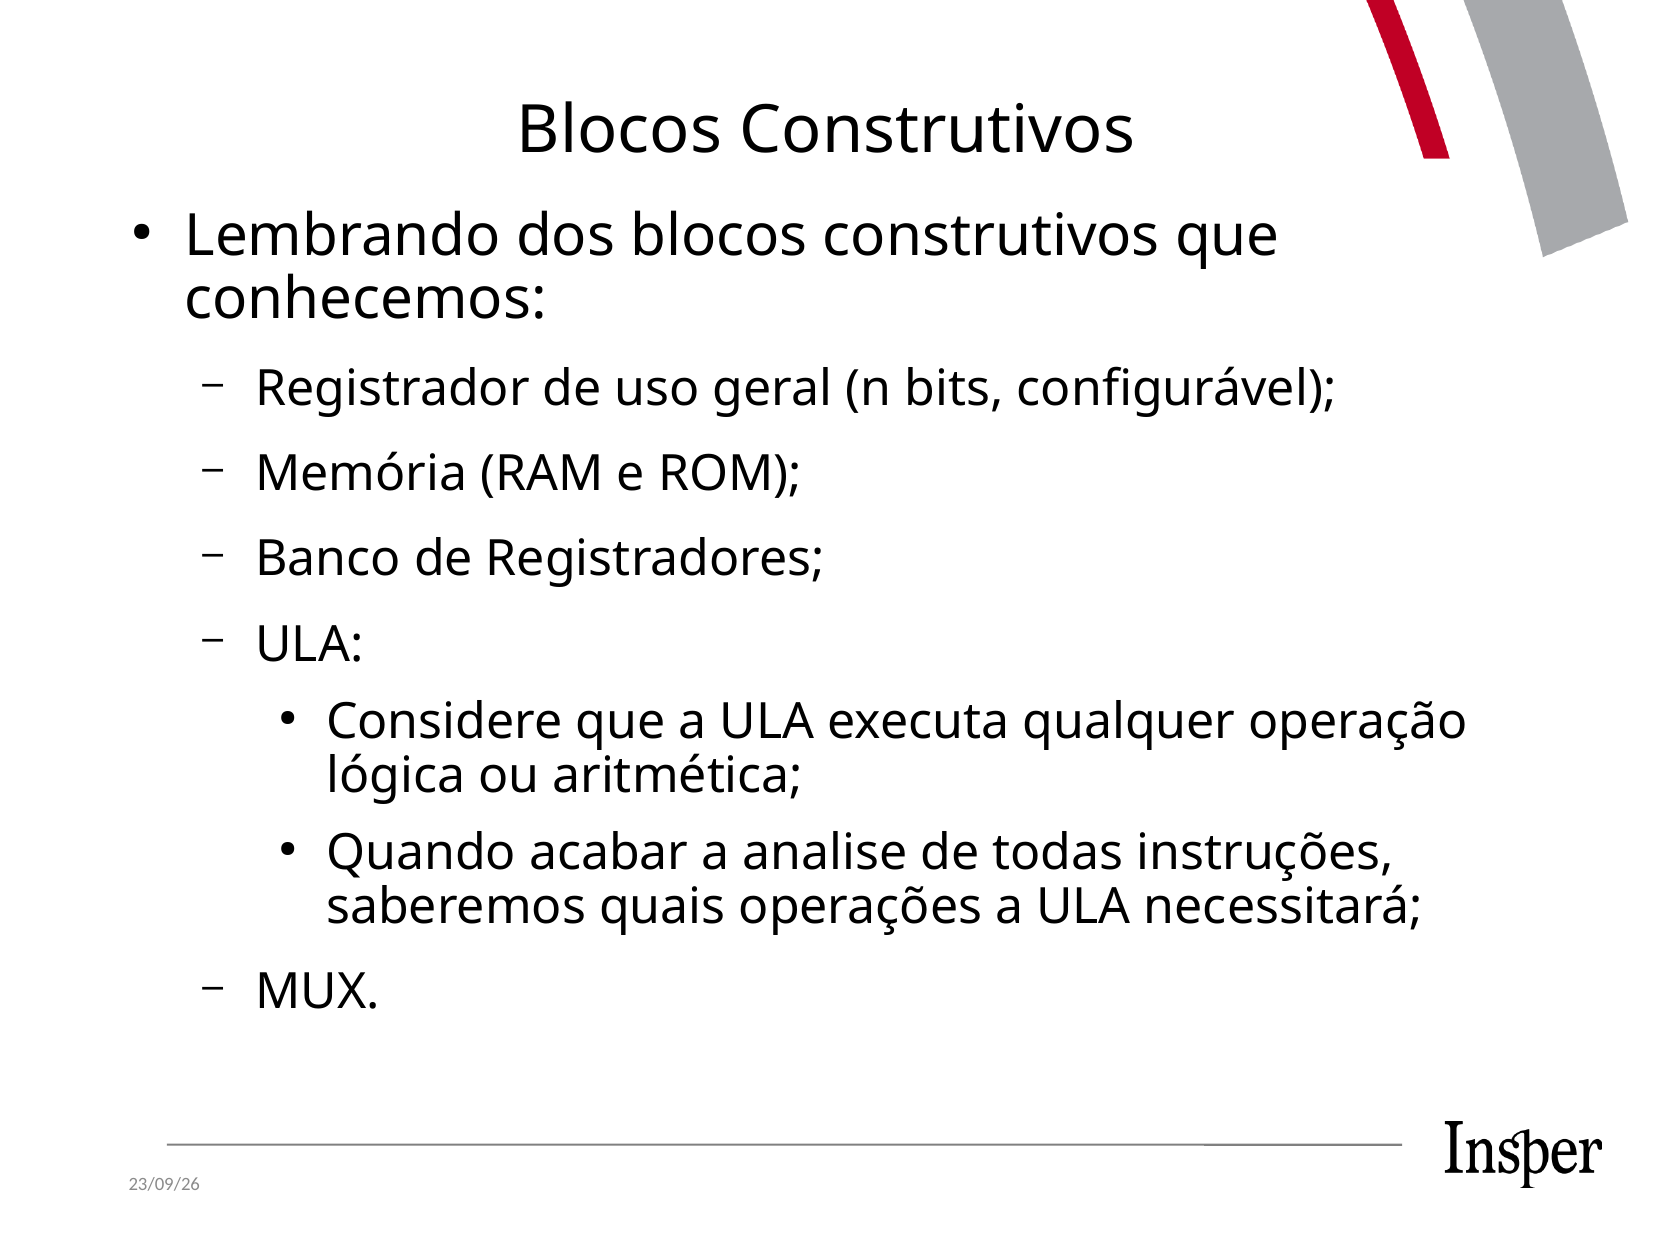

# Blocos Construtivos
Lembrando dos blocos construtivos que conhecemos:
Registrador de uso geral (n bits, configurável);
Memória (RAM e ROM);
Banco de Registradores;
ULA:
Considere que a ULA executa qualquer operação lógica ou aritmética;
Quando acabar a analise de todas instruções, saberemos quais operações a ULA necessitará;
MUX.